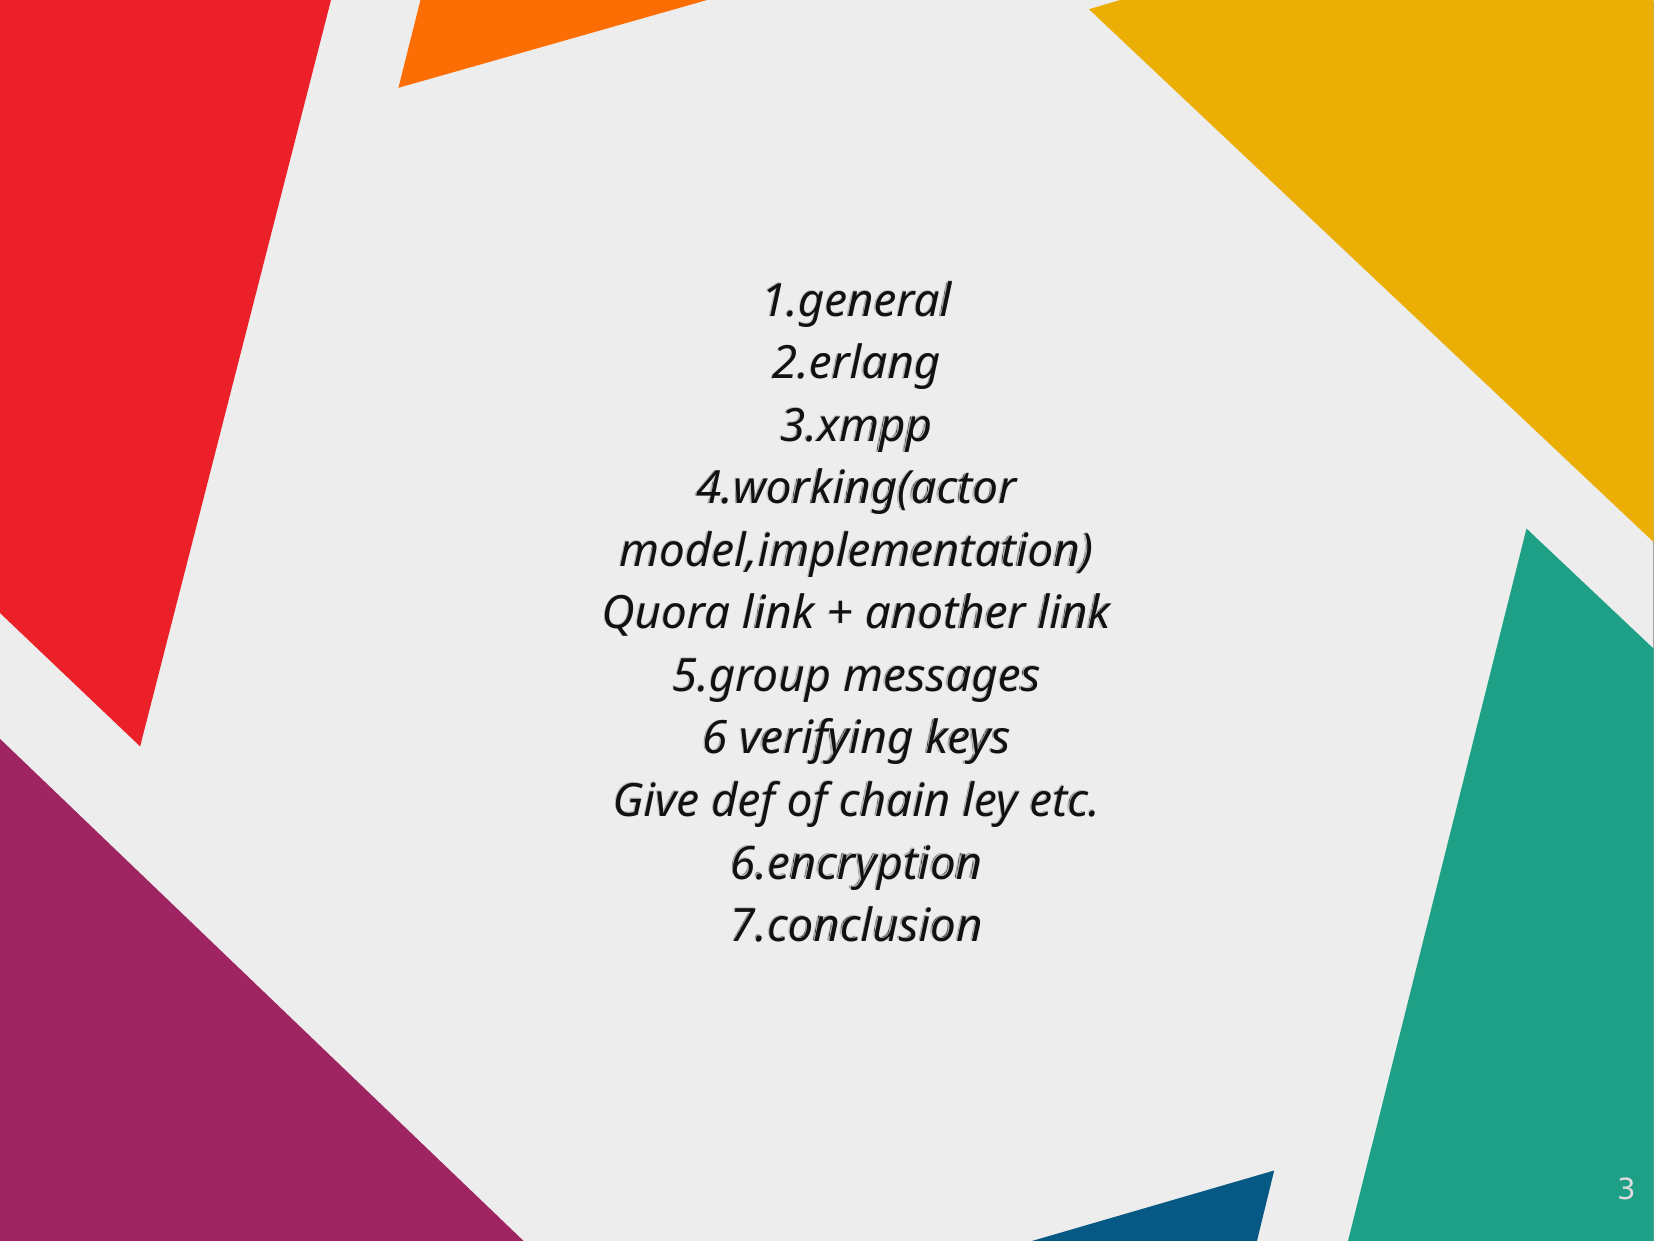

1.general
2.erlang
3.xmpp
4.working(actor model,implementation)
Quora link + another link
5.group messages
6 verifying keys
Give def of chain ley etc.
6.encryption
7.conclusion
3